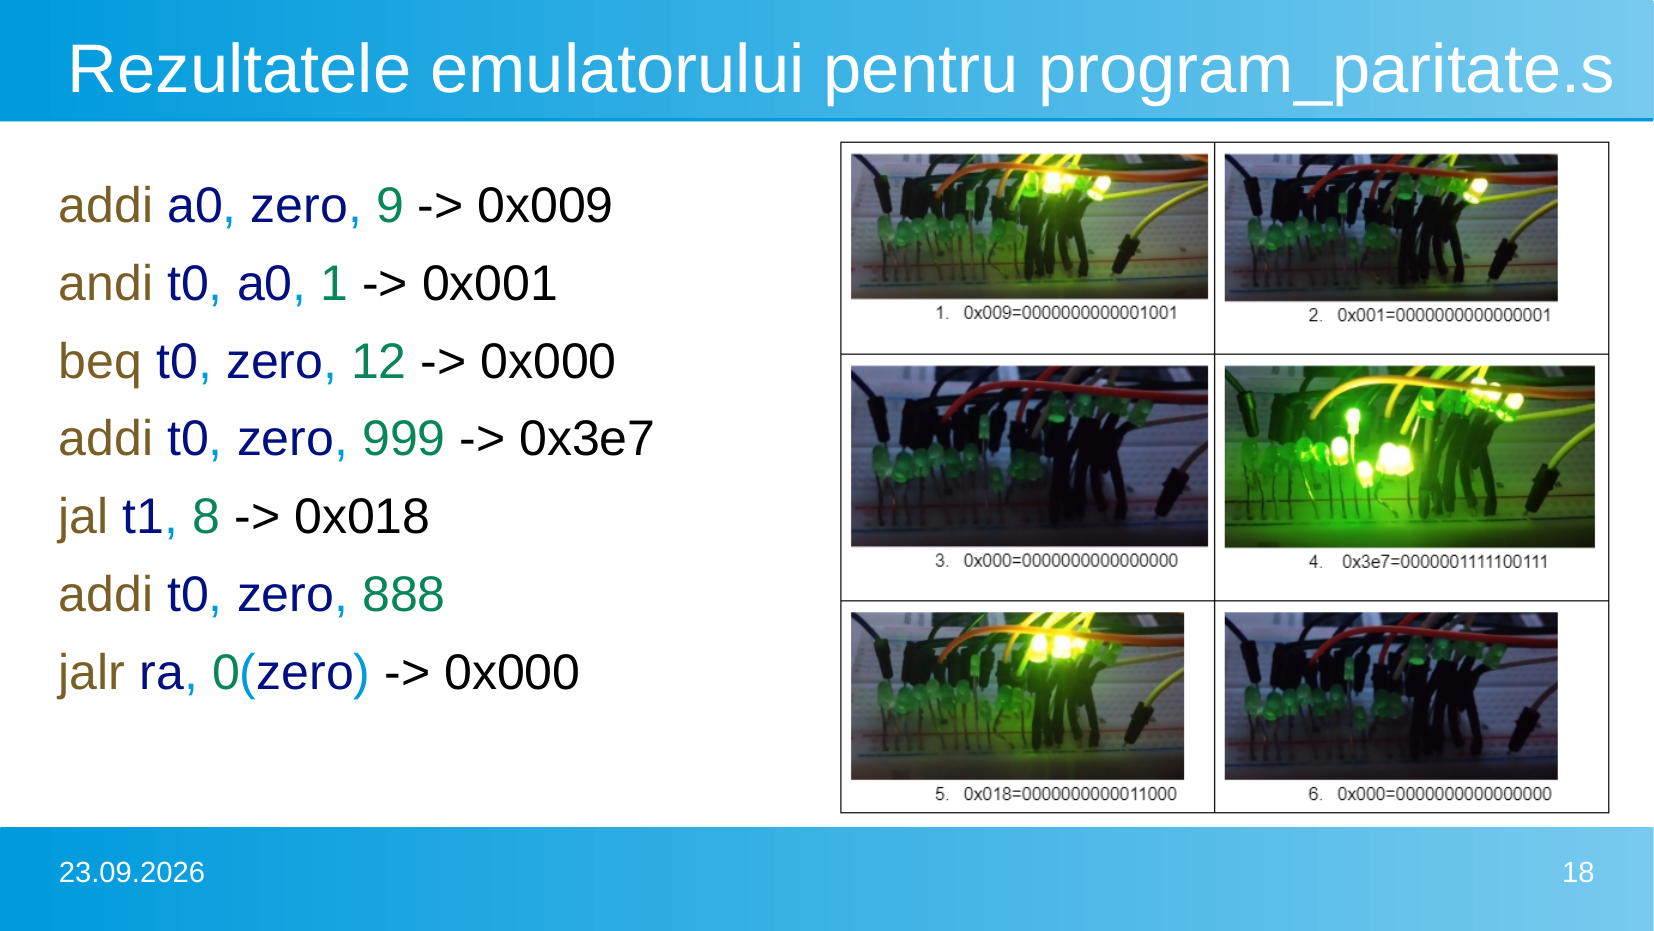

# Rezultatele emulatorului pentru program_paritate.s
addi a0, zero, 9 -> 0x009
andi t0, a0, 1 -> 0x001
beq t0, zero, 12 -> 0x000
addi t0, zero, 999 -> 0x3e7
jal t1, 8 -> 0x018
addi t0, zero, 888
jalr ra, 0(zero) -> 0x000
18